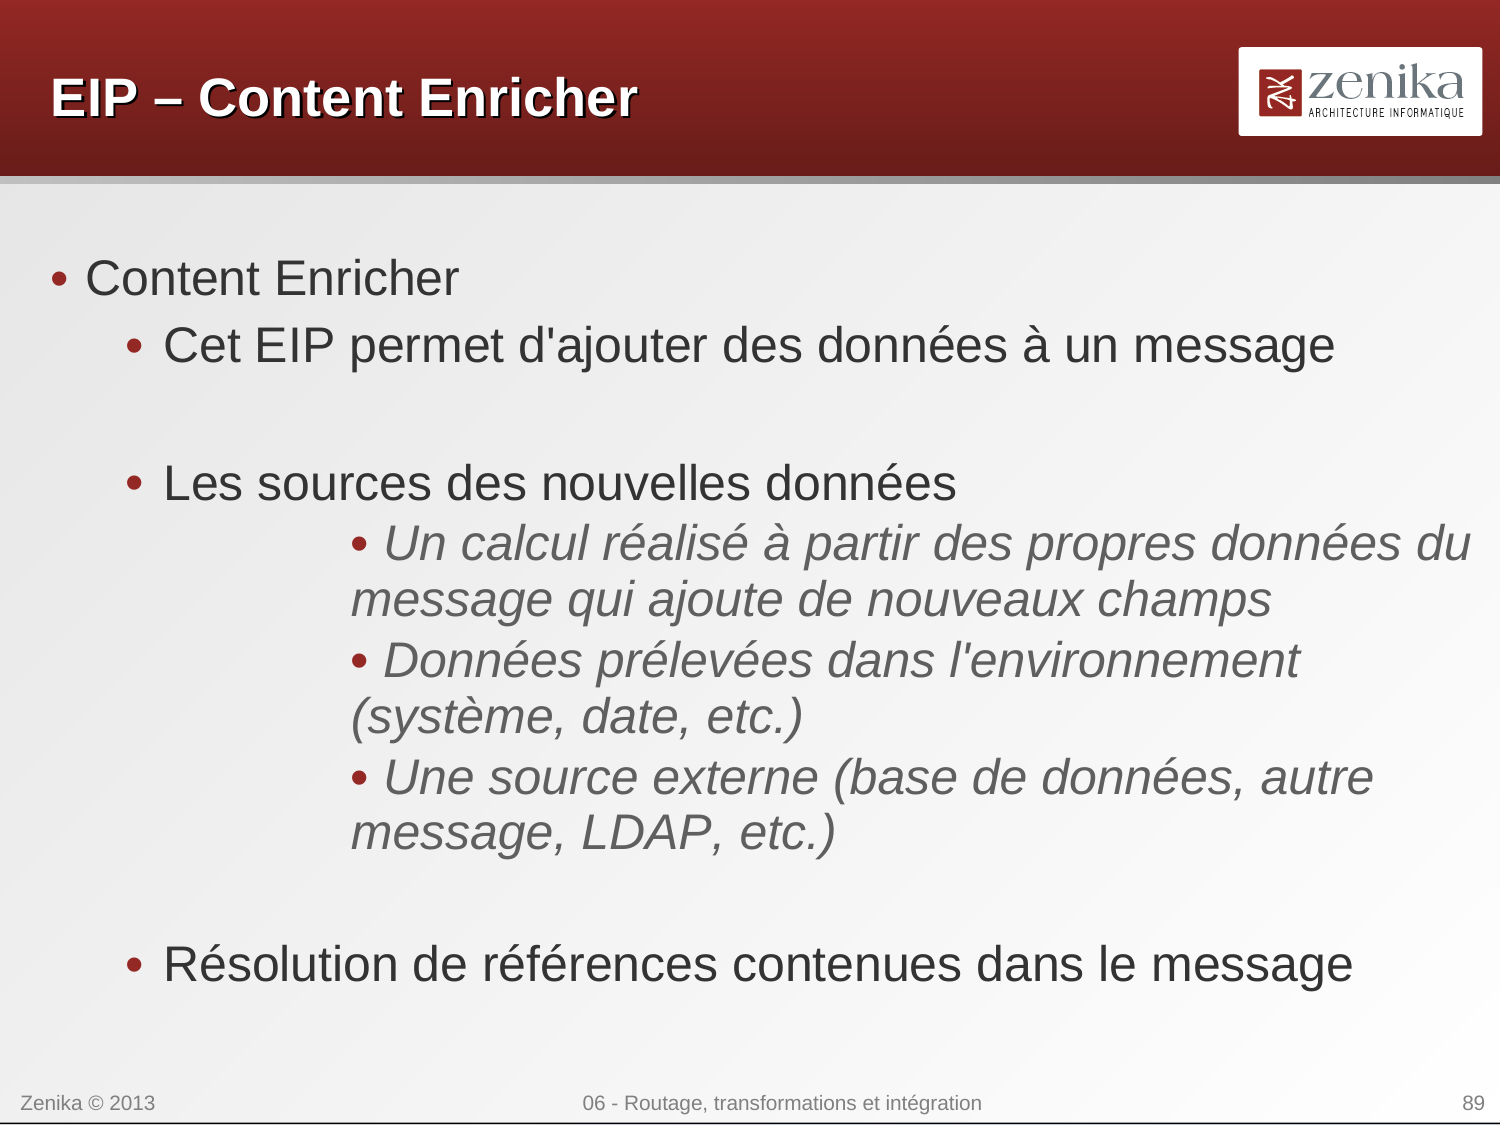

# EIP – Content Enricher
Content Enricher
Cet EIP permet d'ajouter des données à un message
Les sources des nouvelles données
 Un calcul réalisé à partir des propres données du message qui ajoute de nouveaux champs
 Données prélevées dans l'environnement (système, date, etc.)
 Une source externe (base de données, autre message, LDAP, etc.)
Résolution de références contenues dans le message